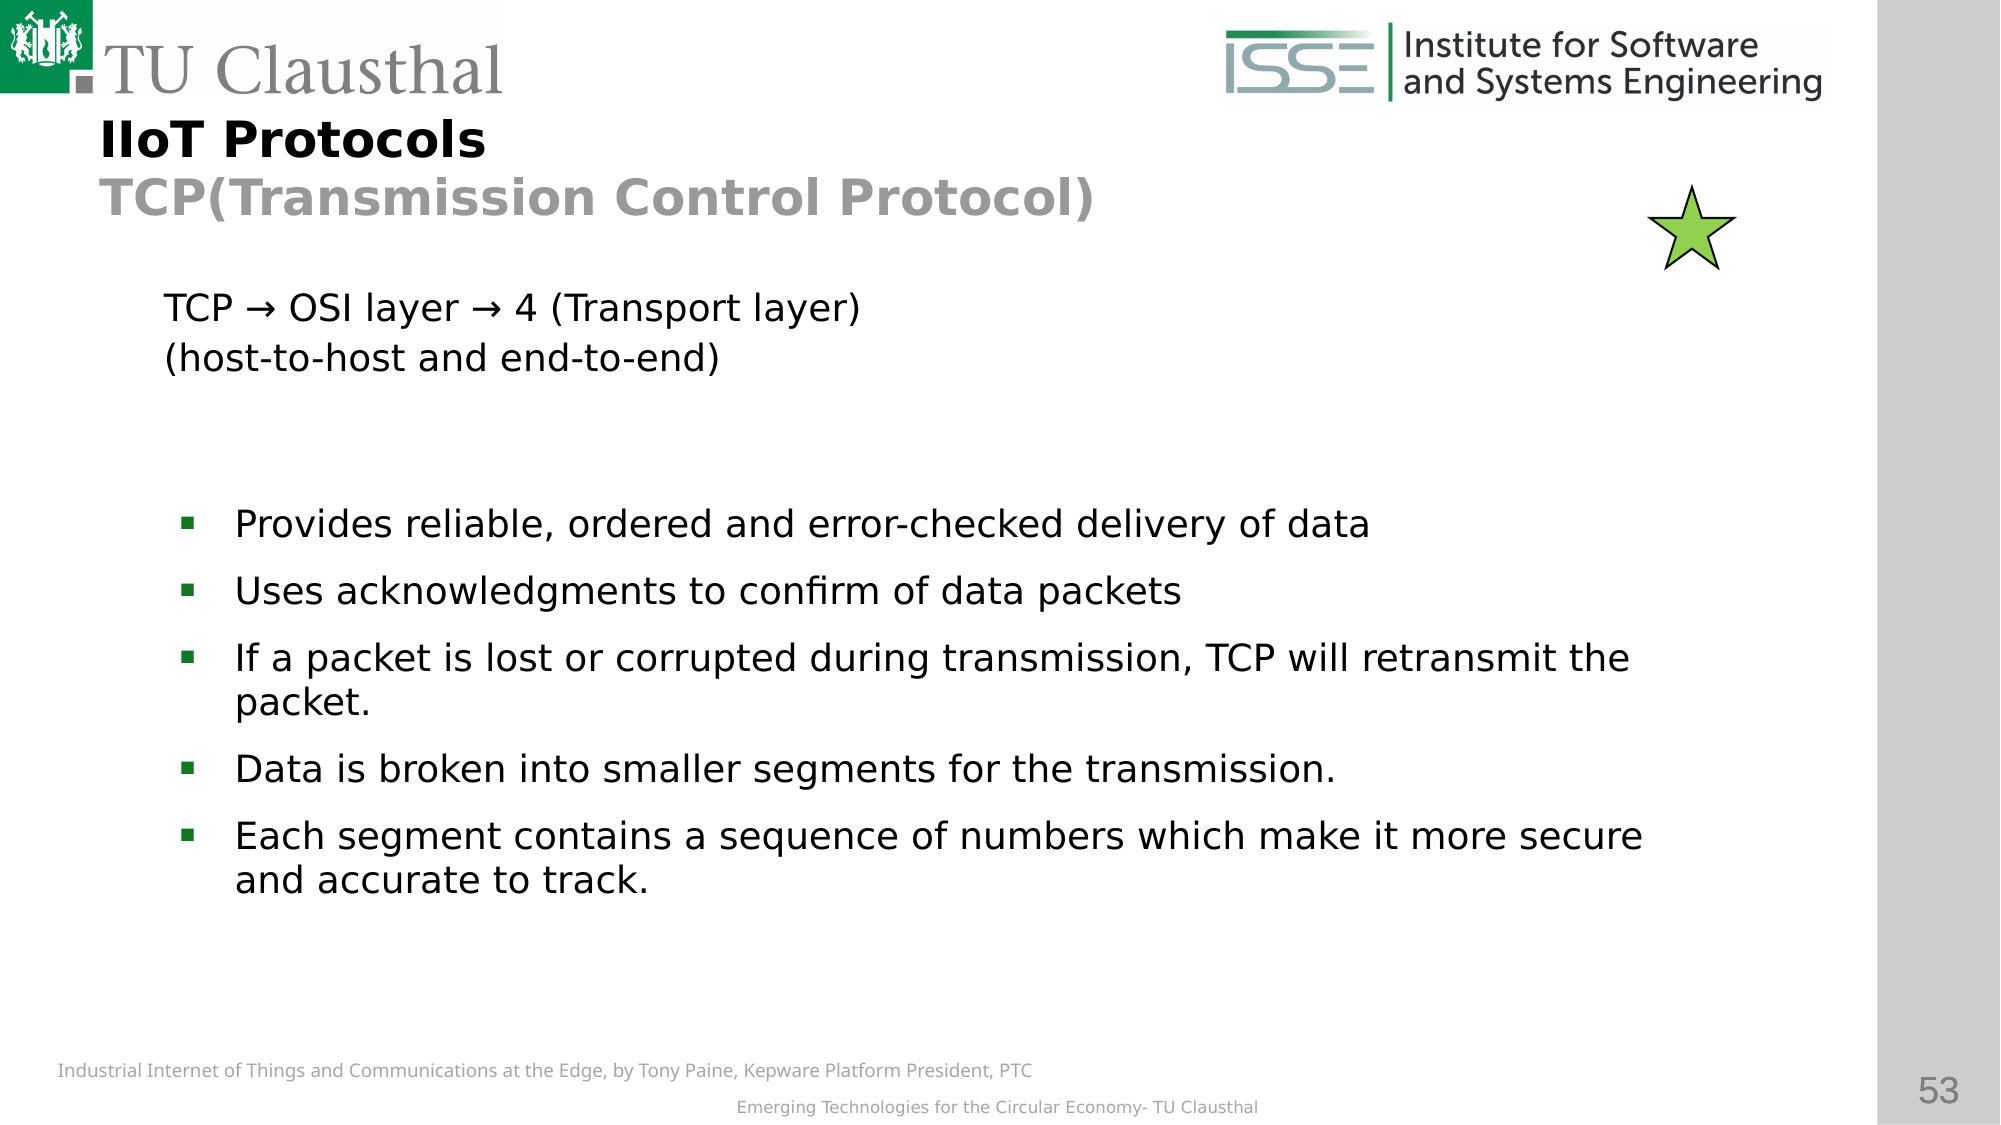

# IIoT Protocols TCP(Transmission Control Protocol)
TCP → OSI layer → 4 (Transport layer)
(host-to-host and end-to-end)
Provides reliable, ordered and error-checked delivery of data
Uses acknowledgments to confirm of data packets
If a packet is lost or corrupted during transmission, TCP will retransmit the packet.
Data is broken into smaller segments for the transmission.
Each segment contains a sequence of numbers which make it more secure and accurate to track.
Industrial Internet of Things and Communications at the Edge, by Tony Paine, Kepware Platform President, PTC